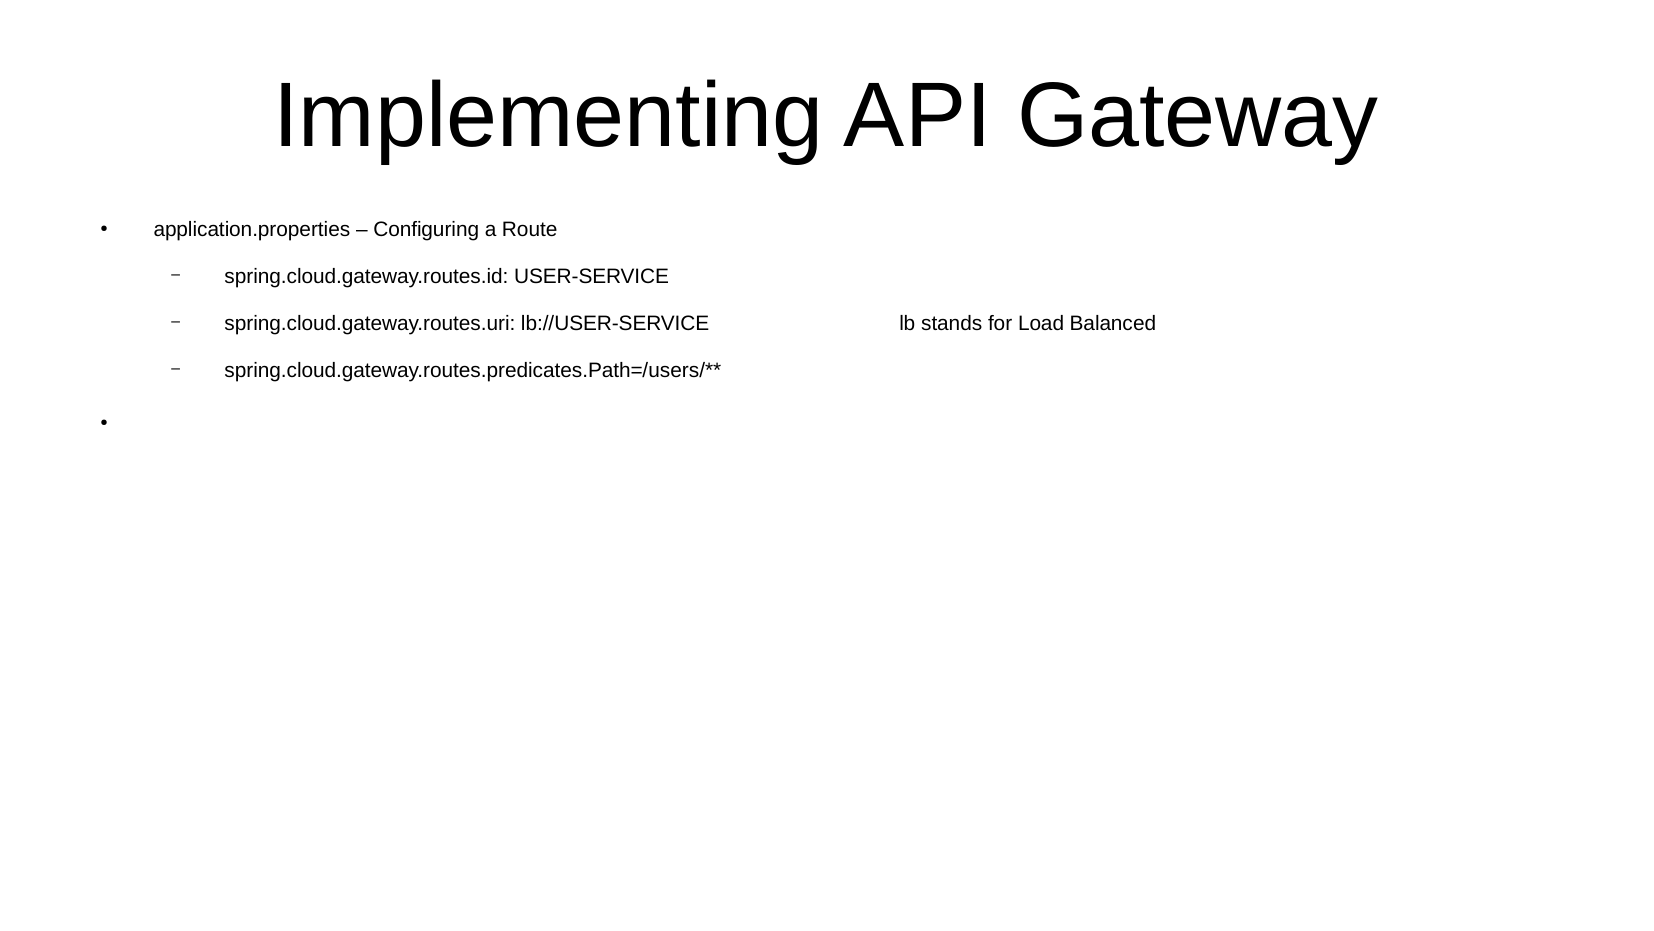

# Implementing API Gateway
application.properties – Configuring a Route
spring.cloud.gateway.routes.id: USER-SERVICE
spring.cloud.gateway.routes.uri: lb://USER-SERVICE			lb stands for Load Balanced
spring.cloud.gateway.routes.predicates.Path=/users/**